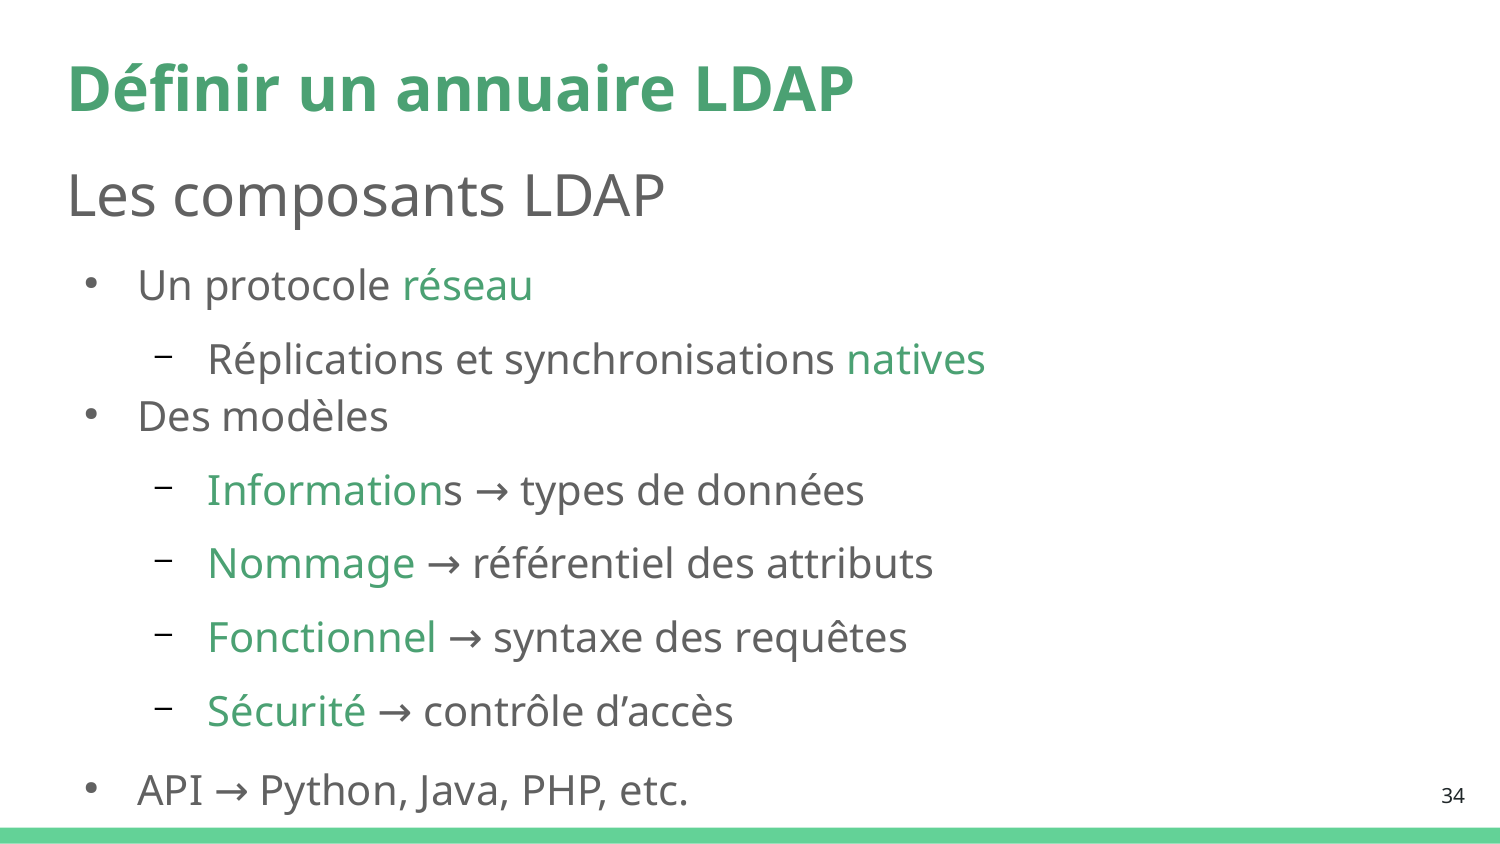

Définir un annuaire LDAP
# Les composants LDAP
Un protocole réseau
Réplications et synchronisations natives
Des modèles
Informations → types de données
Nommage → référentiel des attributs
Fonctionnel → syntaxe des requêtes
Sécurité → contrôle d’accès
API → Python, Java, PHP, etc.